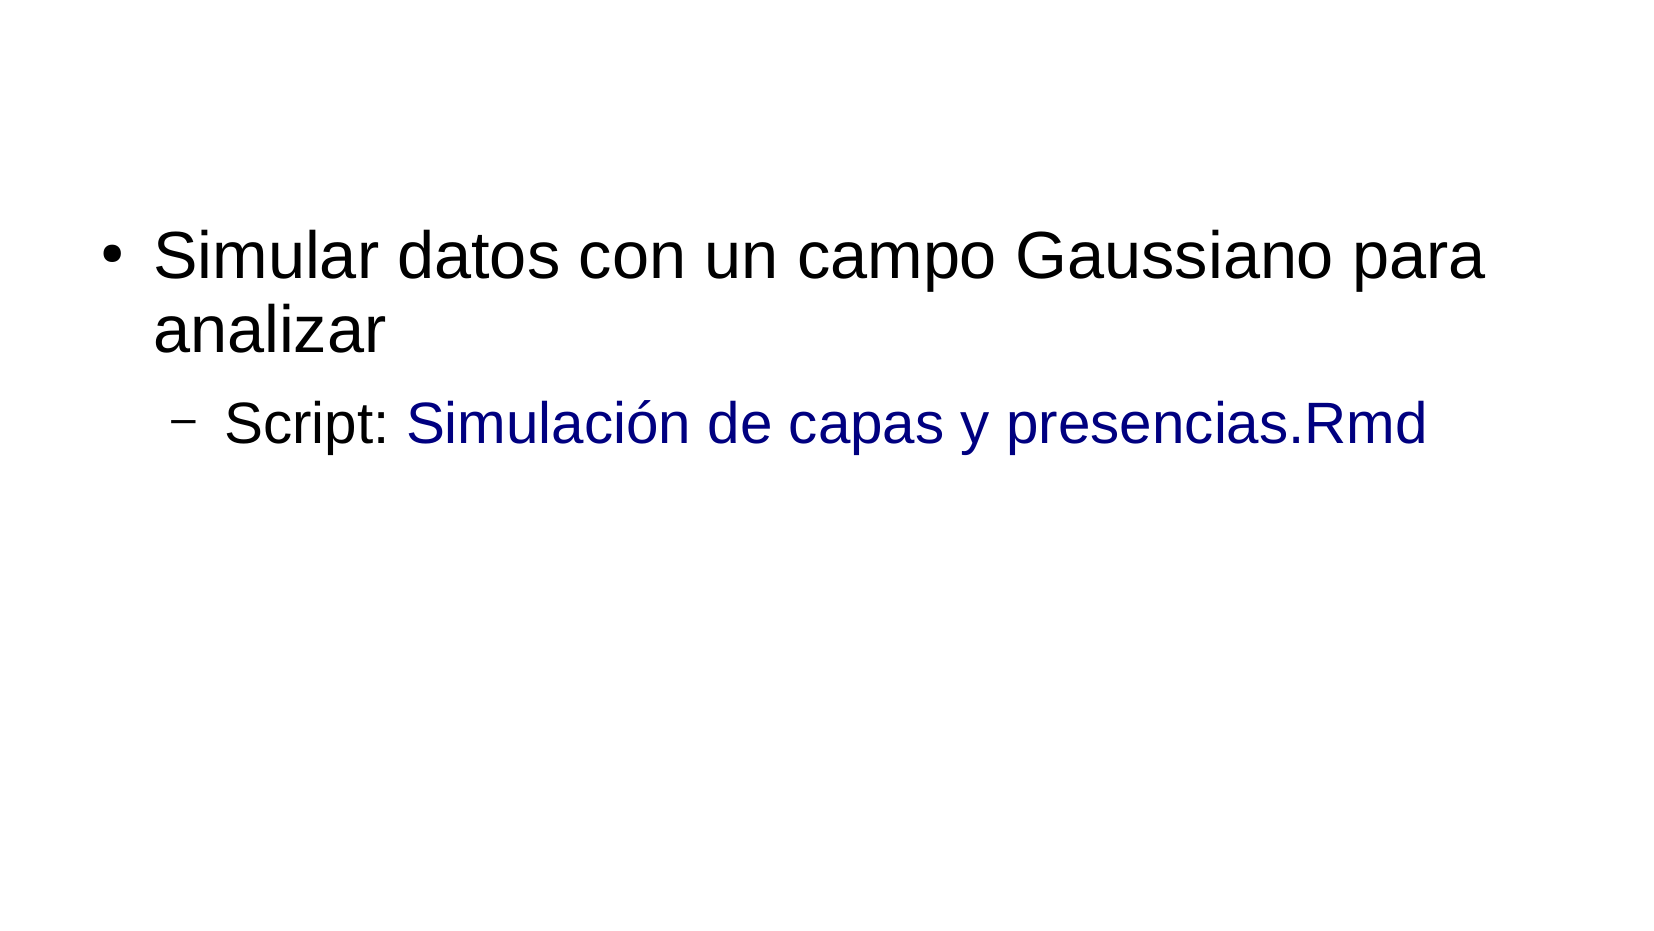

# Simular datos con un campo Gaussiano para analizar
Script: Simulación de capas y presencias.Rmd